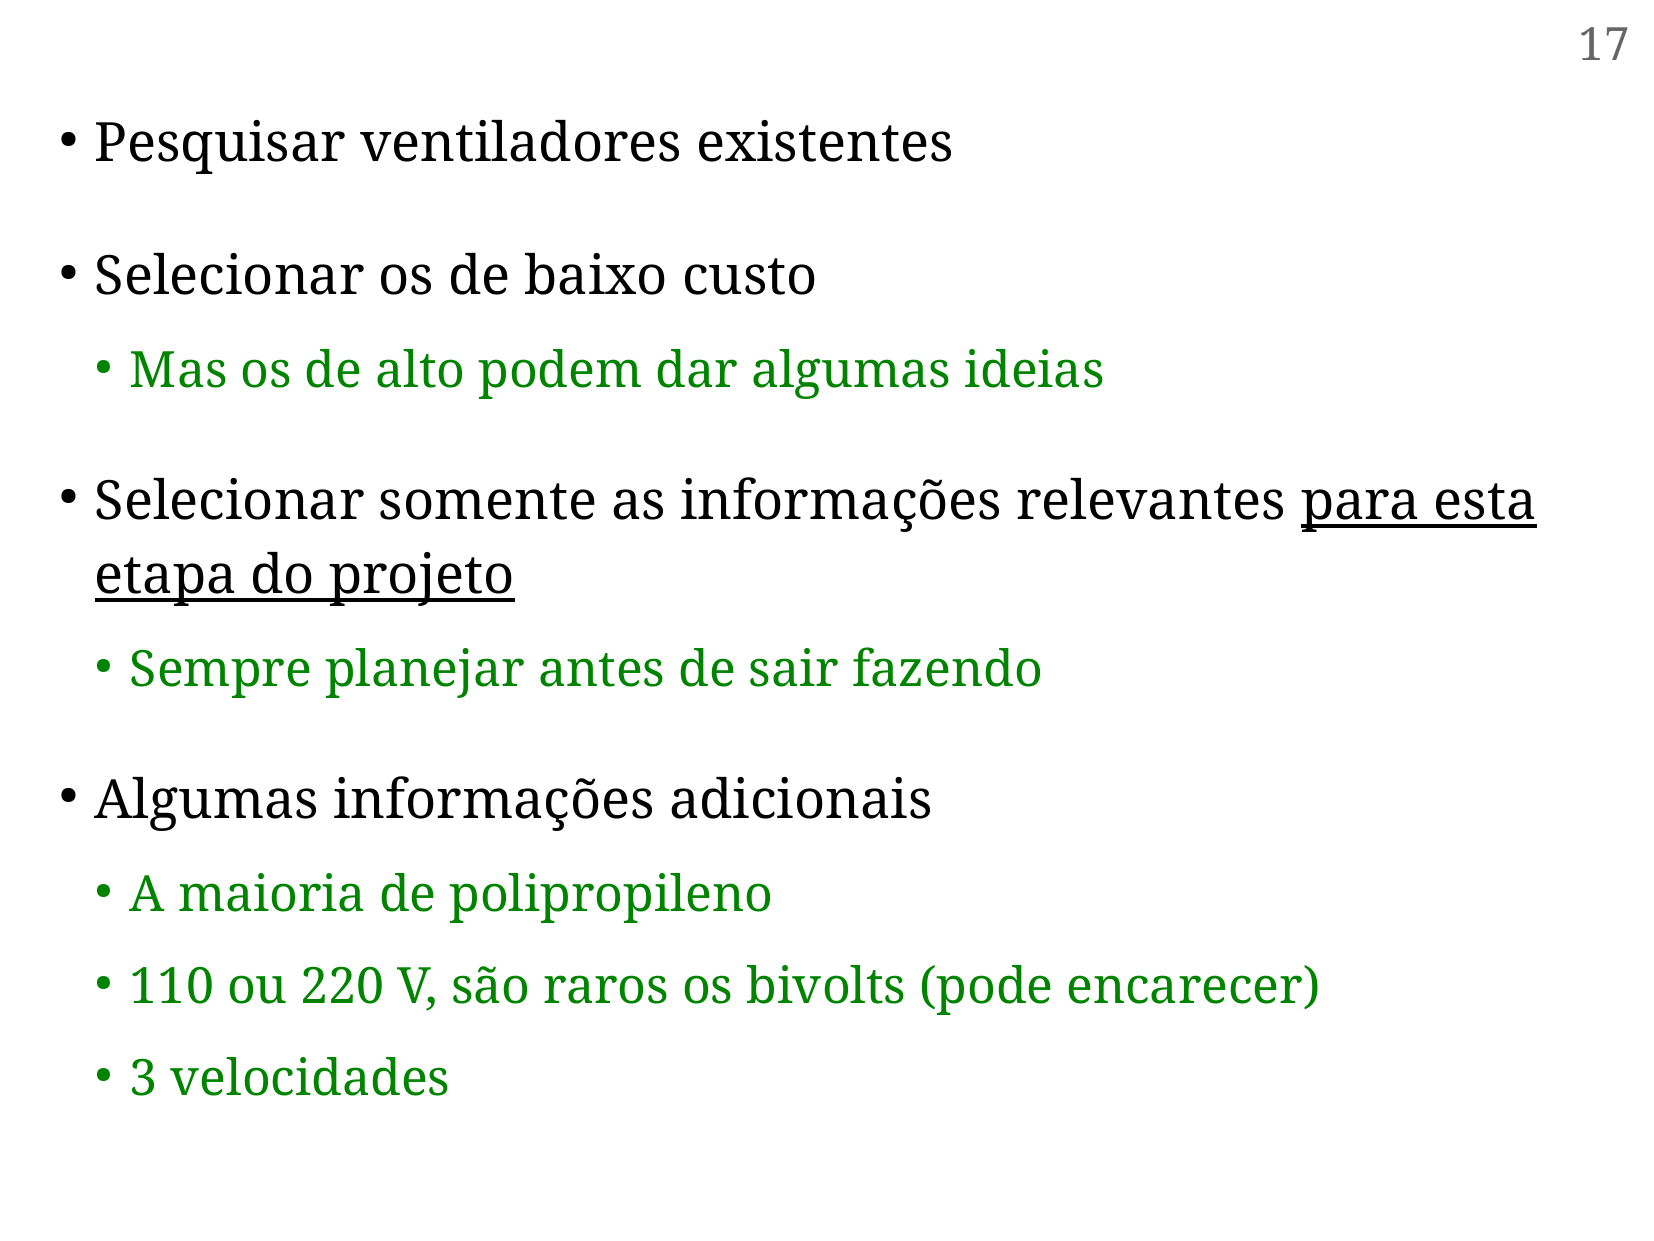

17
#
Pesquisar ventiladores existentes
Selecionar os de baixo custo
Mas os de alto podem dar algumas ideias
Selecionar somente as informações relevantes para esta etapa do projeto
Sempre planejar antes de sair fazendo
Algumas informações adicionais
A maioria de polipropileno
110 ou 220 V, são raros os bivolts (pode encarecer)
3 velocidades